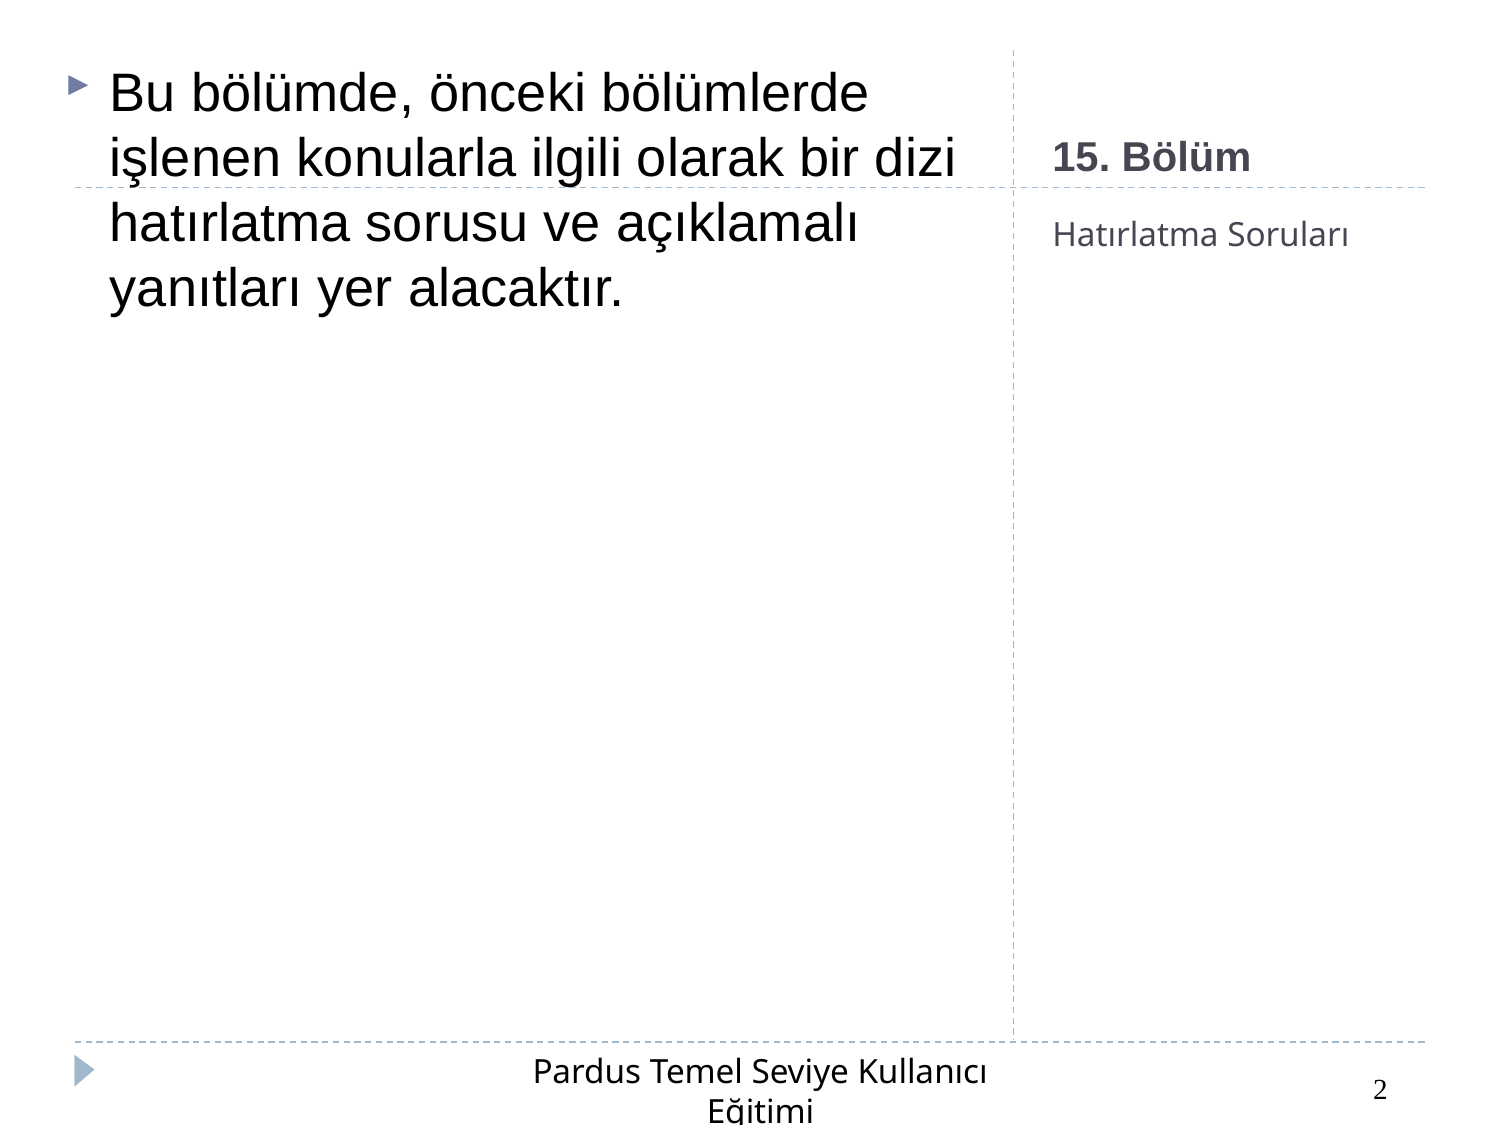

Bu bölümde, önceki bölümlerde işlenen konularla ilgili olarak bir dizi hatırlatma sorusu ve açıklamalı yanıtları yer alacaktır.
# 15. Bölüm
Hatırlatma Soruları